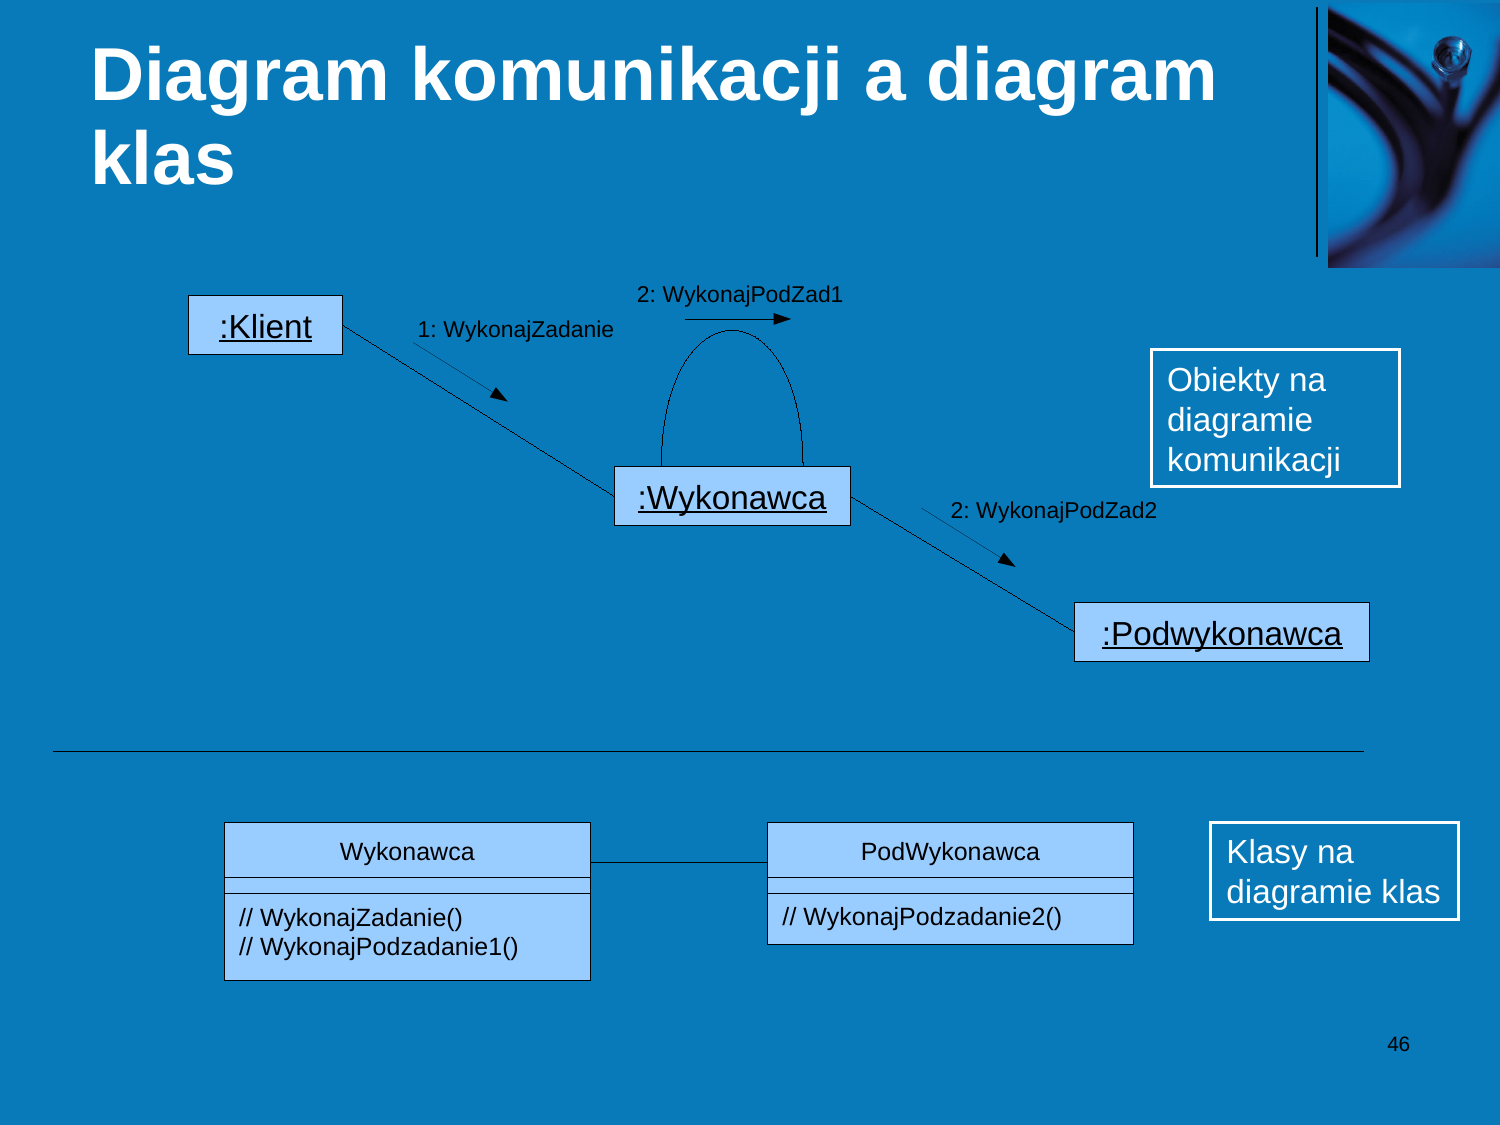

# Diagram komunikacji a diagram klas
2: WykonajPodZad1
:Klient
:Wykonawca
:Podwykonawca
1: WykonajZadanie
2: WykonajPodZad2
Obiekty na diagramie komunikacji
Klasy na diagramie klas
PodWykonawca
// WykonajPodzadanie2()
Wykonawca
// WykonajZadanie()
// WykonajPodzadanie1()
46